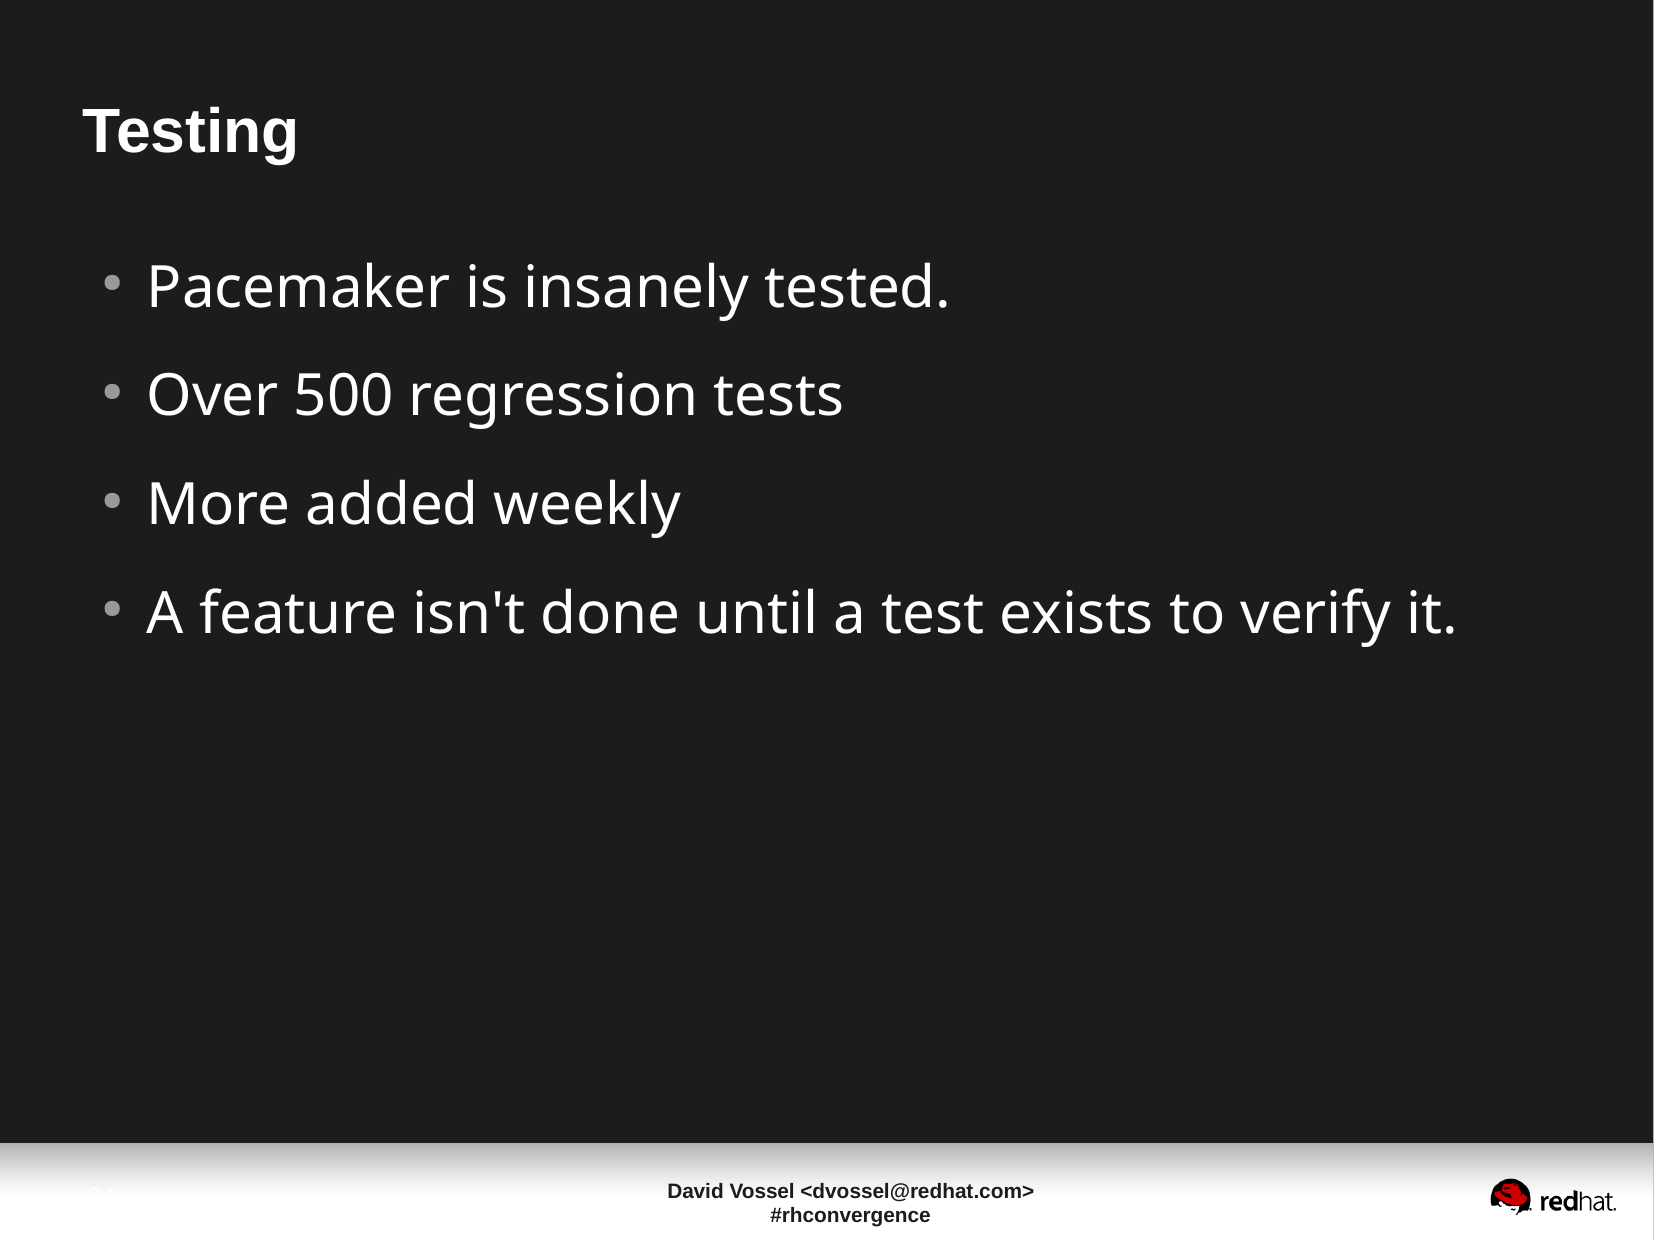

# Testing
Pacemaker is insanely tested.
Over 500 regression tests
More added weekly
A feature isn't done until a test exists to verify it.